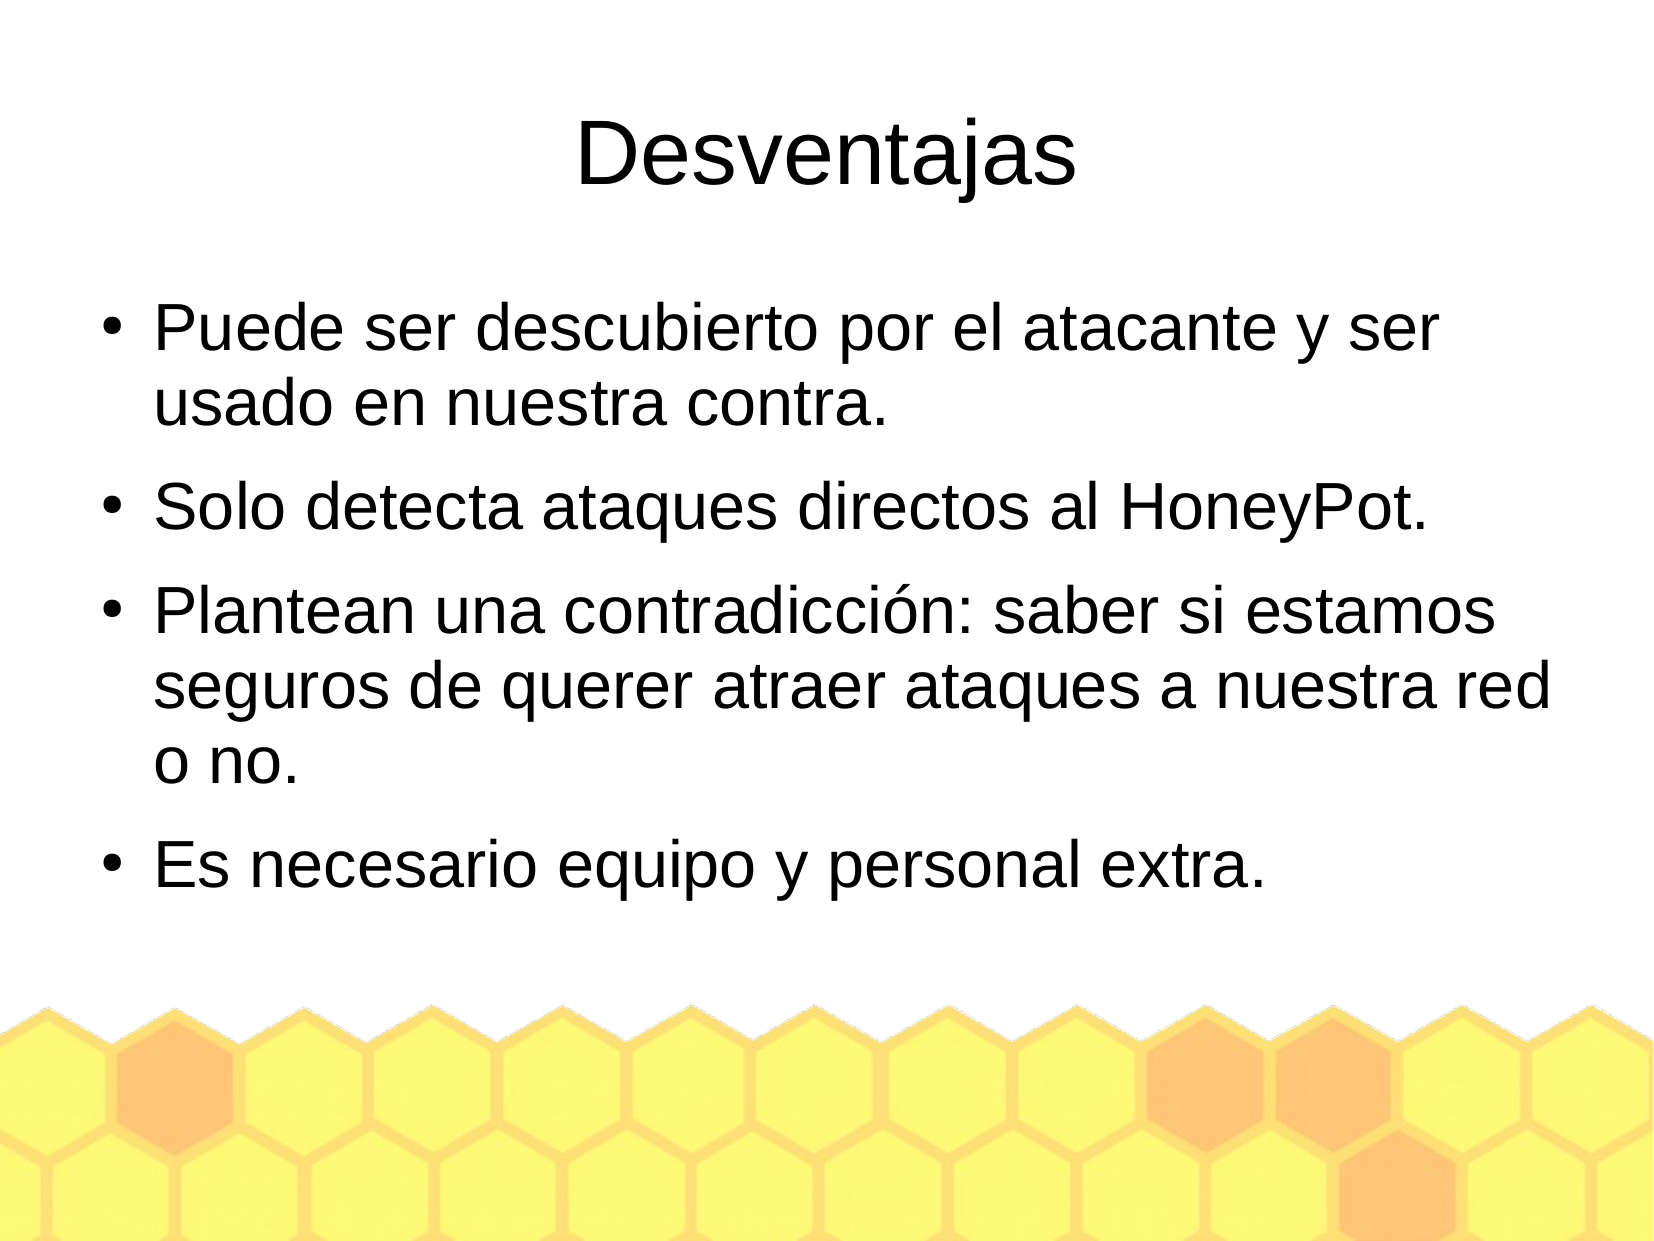

# Desventajas
Puede ser descubierto por el atacante y ser usado en nuestra contra.
Solo detecta ataques directos al HoneyPot.
Plantean una contradicción: saber si estamos seguros de querer atraer ataques a nuestra red o no.
Es necesario equipo y personal extra.